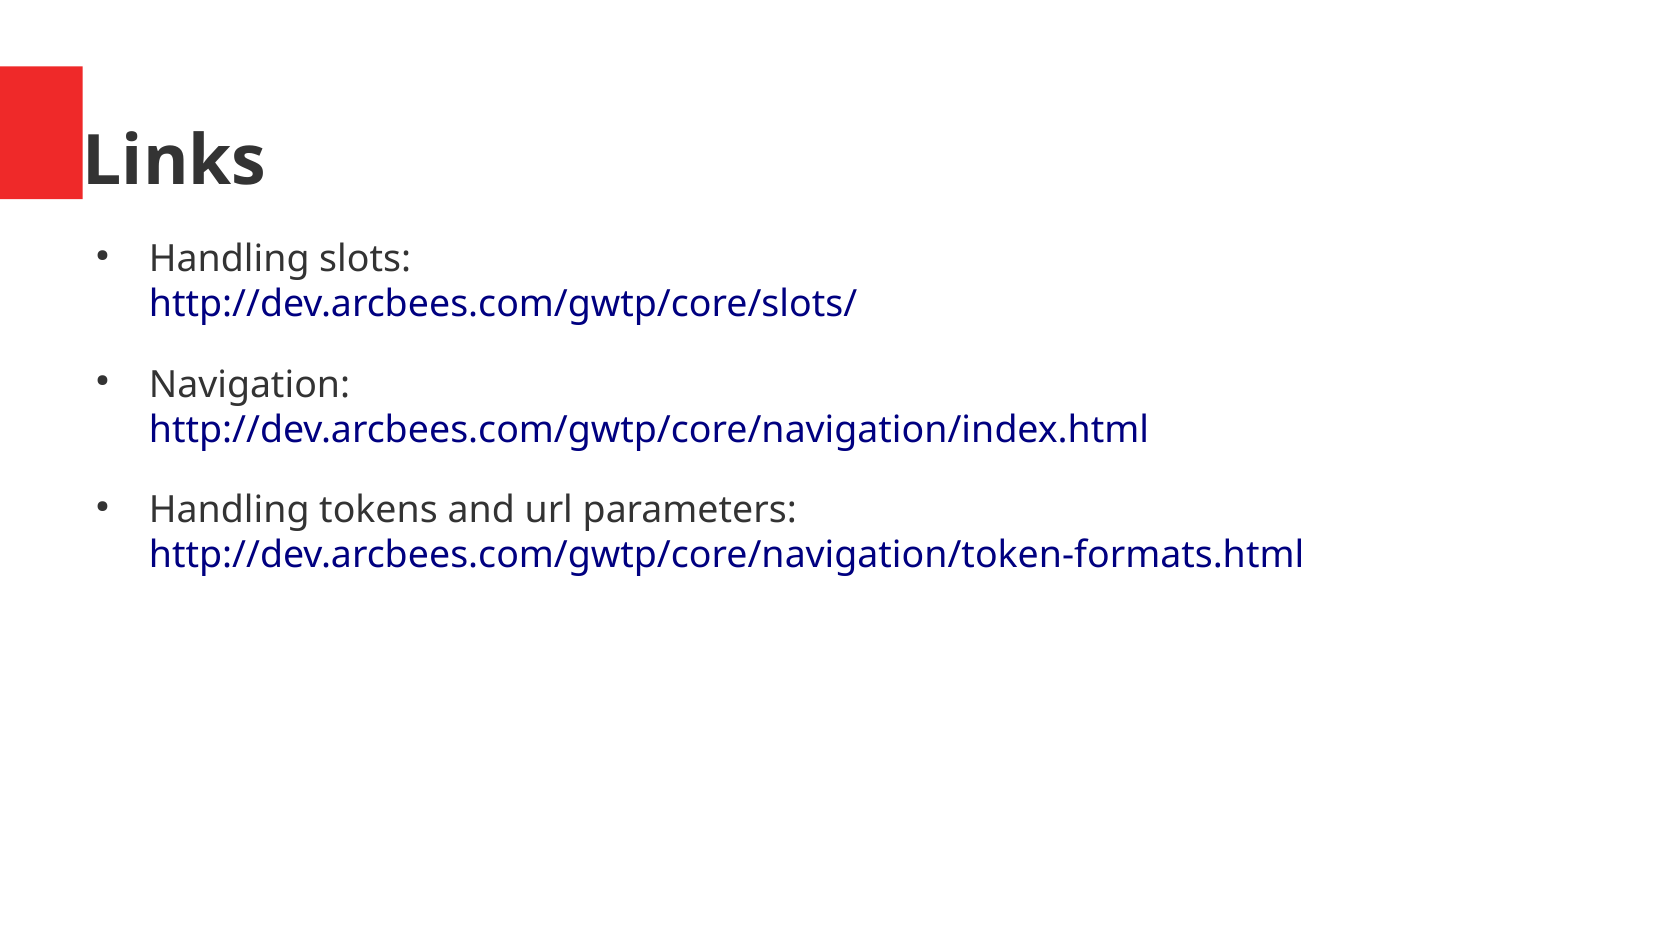

# Links
Handling slots:
http://dev.arcbees.com/gwtp/core/slots/
Navigation:
http://dev.arcbees.com/gwtp/core/navigation/index.html
Handling tokens and url parameters:
http://dev.arcbees.com/gwtp/core/navigation/token-formats.html